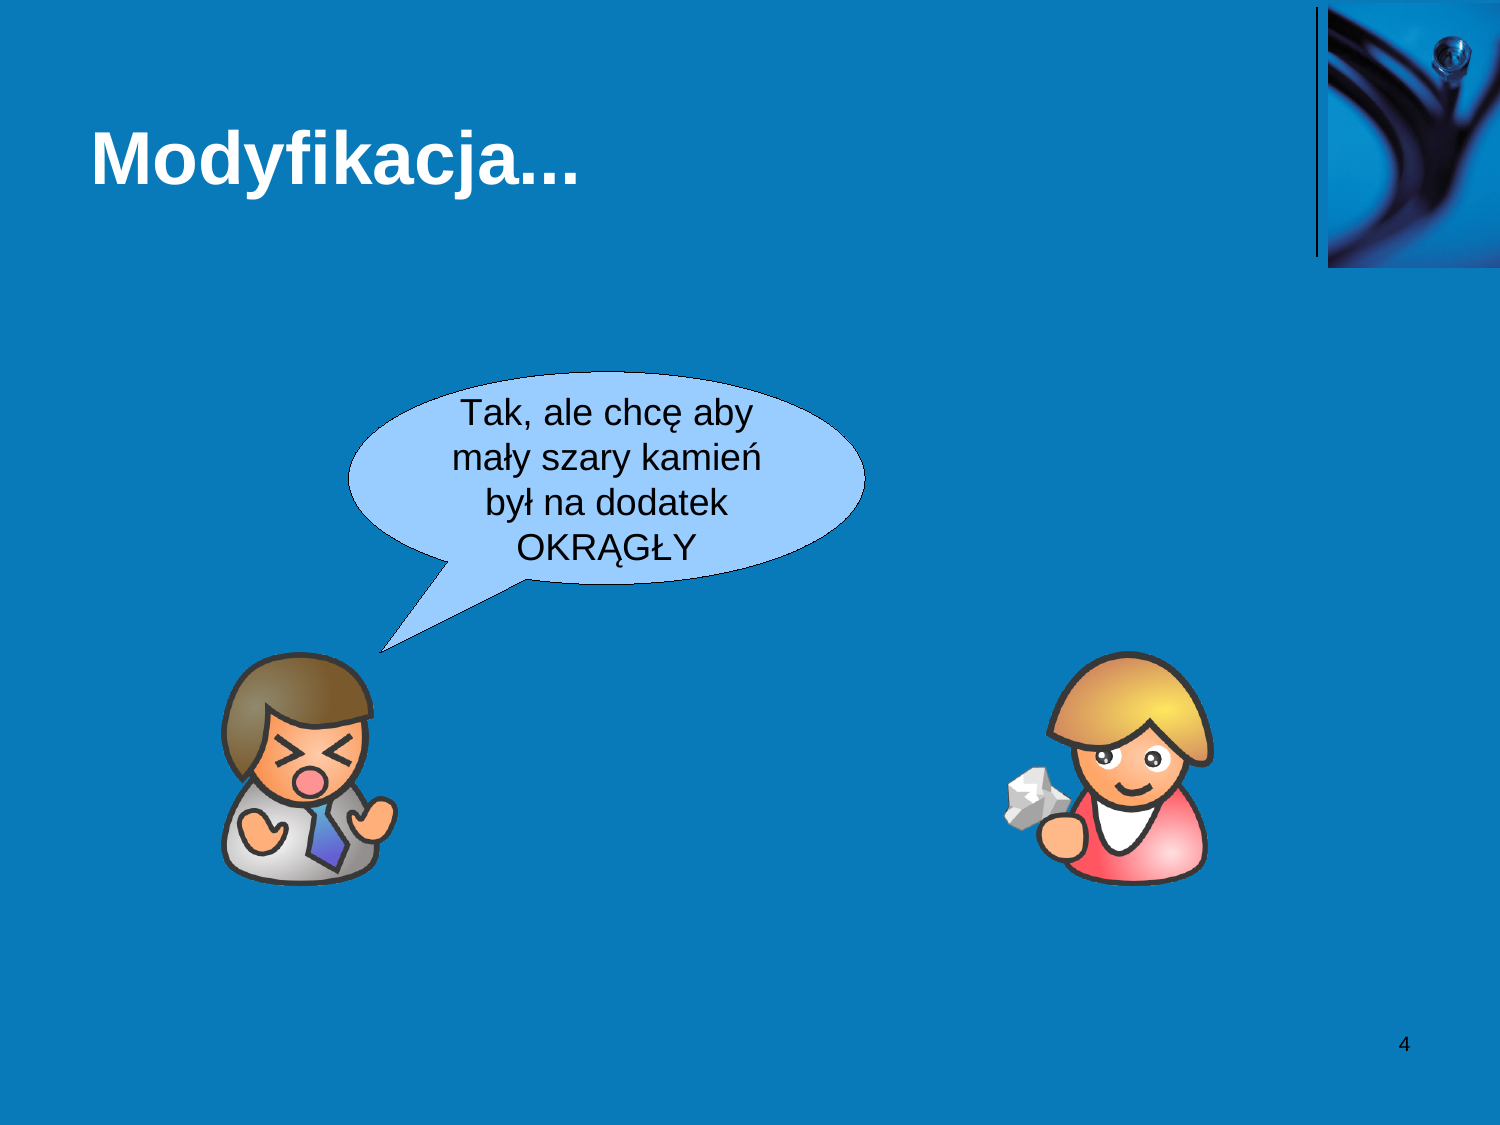

# Modyfikacja...
Tak, ale chcę aby mały szary kamień był na dodatek OKRĄGŁY
4